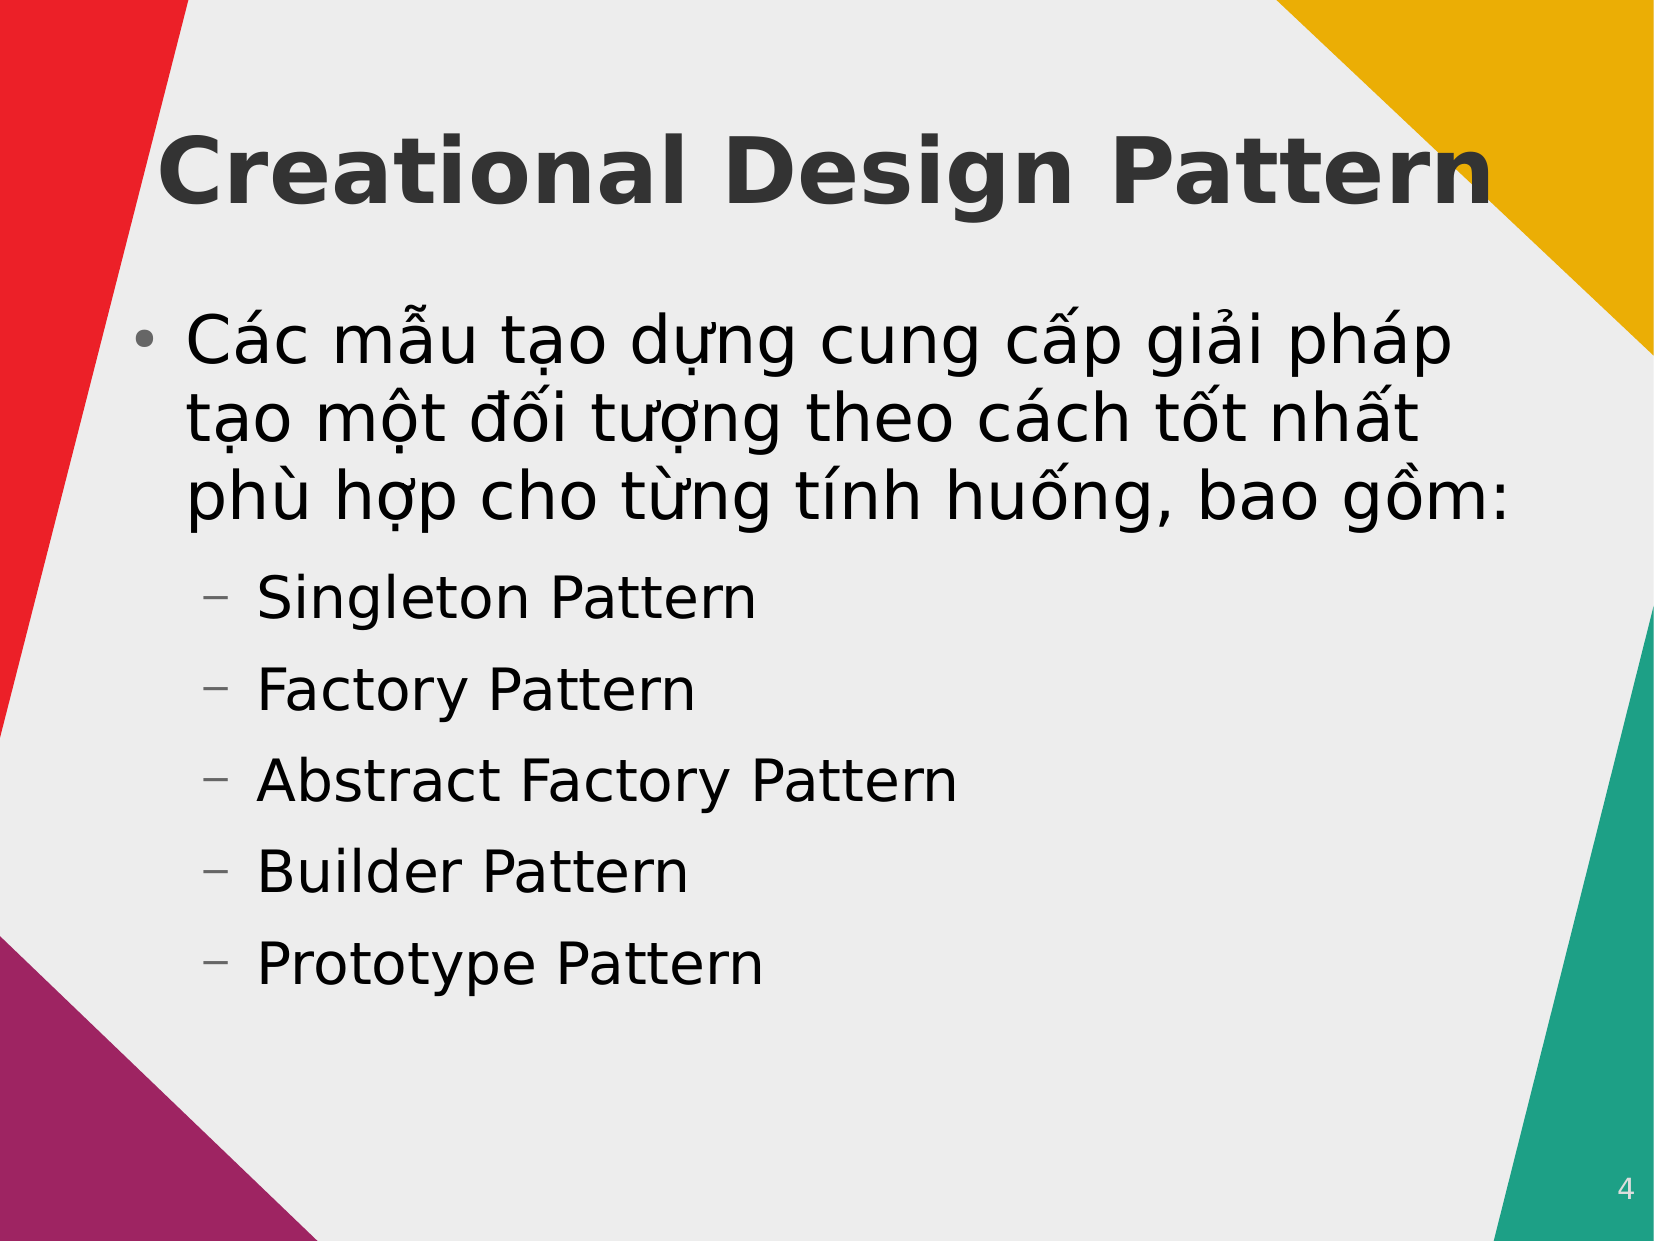

# Creational Design Pattern
Các mẫu tạo dựng cung cấp giải pháp tạo một đối tượng theo cách tốt nhất phù hợp cho từng tính huống, bao gồm:
Singleton Pattern
Factory Pattern
Abstract Factory Pattern
Builder Pattern
Prototype Pattern
4